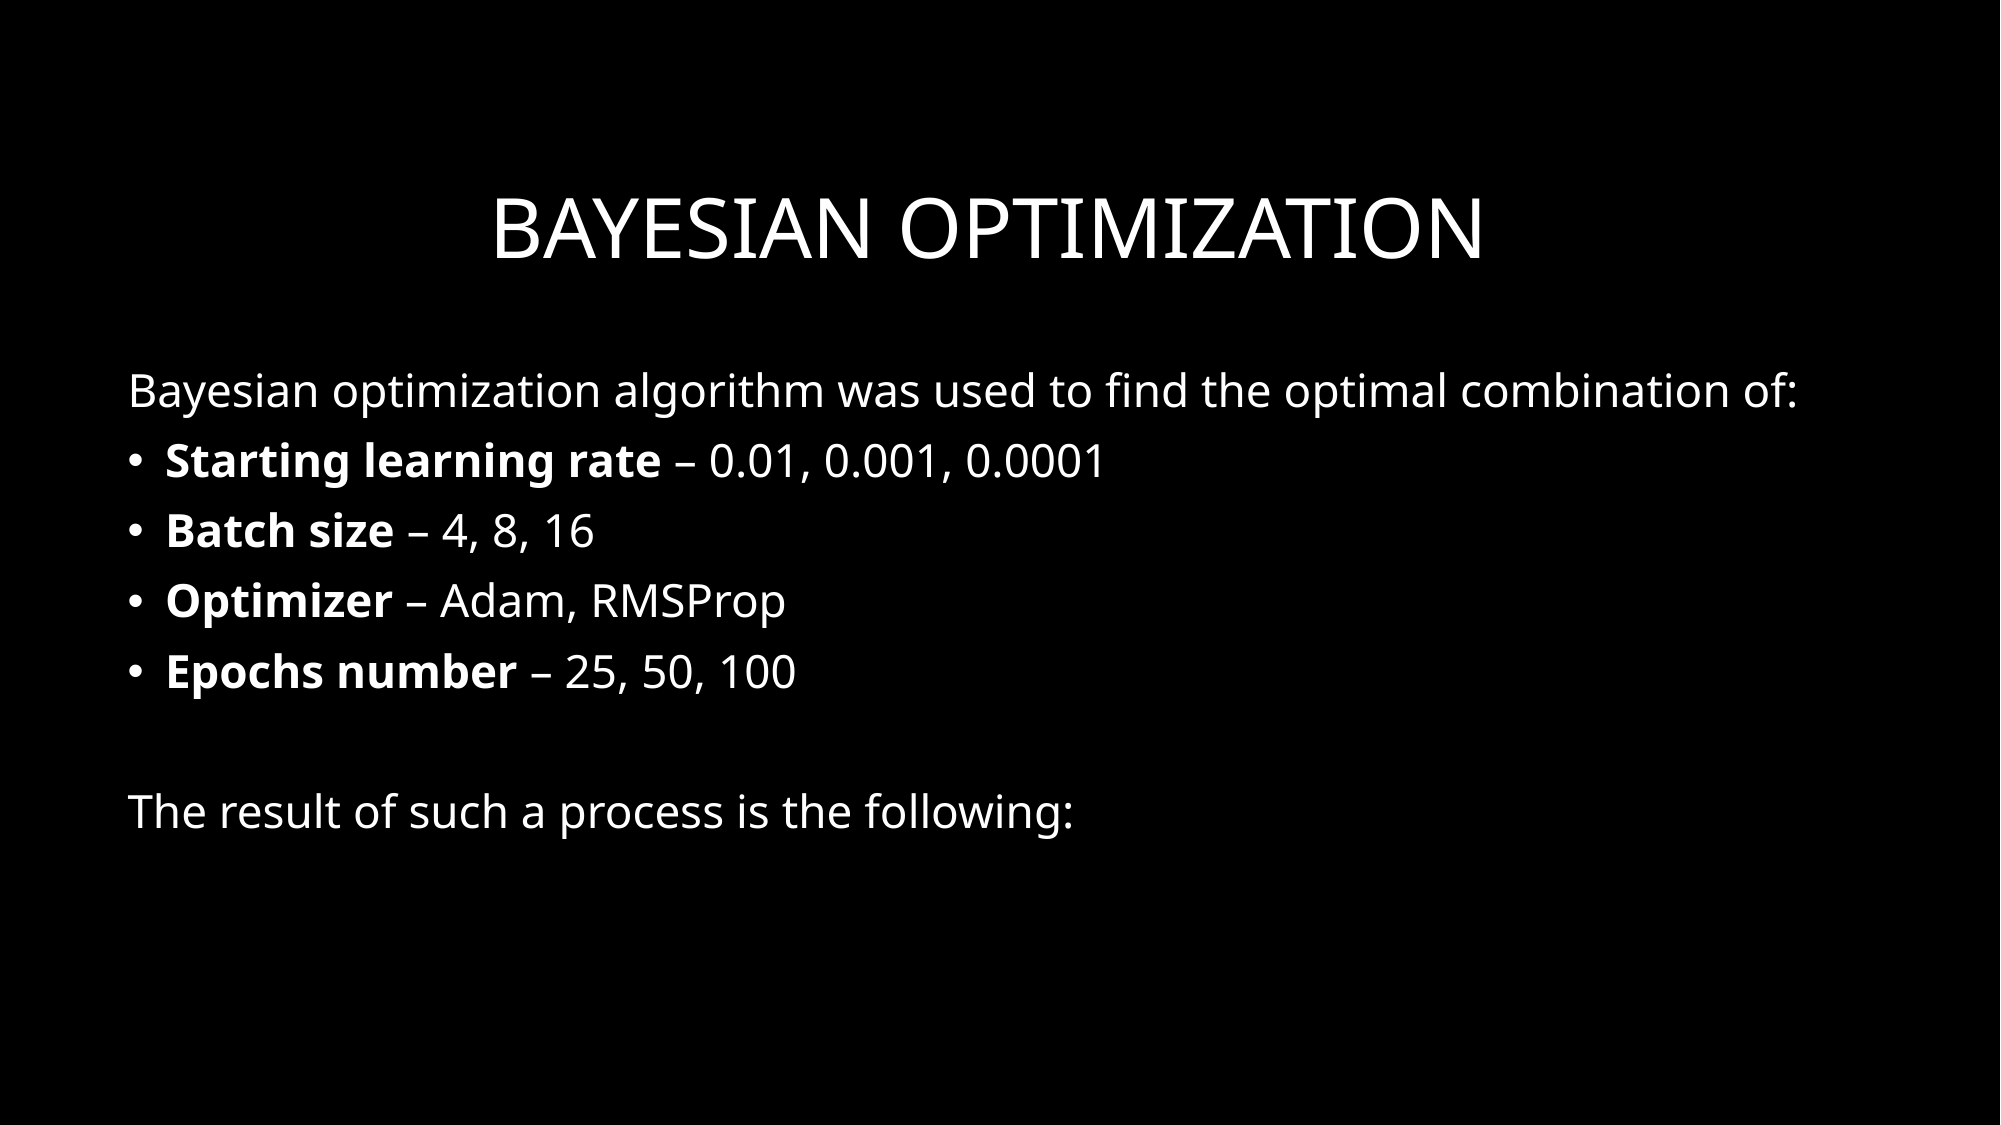

# BAYESIAN OPTIMIZATION
Bayesian optimization algorithm was used to find the optimal combination of:
Starting learning rate – 0.01, 0.001, 0.0001
Batch size – 4, 8, 16
Optimizer – Adam, RMSProp
Epochs number – 25, 50, 100
The result of such a process is the following: